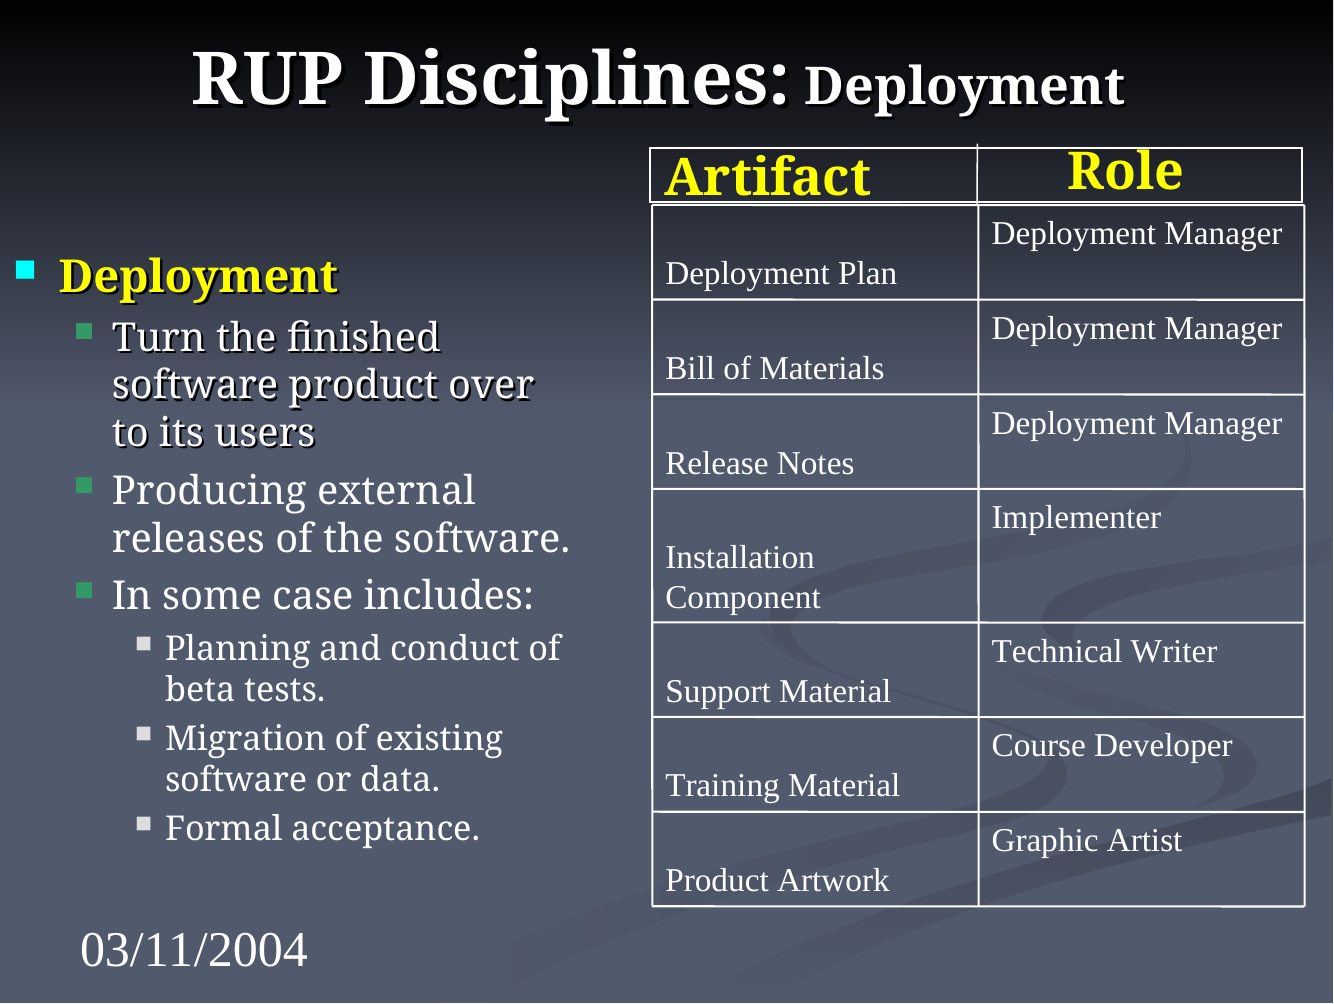

# RUP Disciplines: Deployment
Role
Artifact
Deployment Plan
Deployment Manager
Bill of Materials
Deployment Manager
Release Notes
Deployment Manager
Installation Component
Implementer
Support Material
Technical Writer
Training Material
Course Developer
Product Artwork
Graphic Artist
Deployment
Turn the finished software product over to its users
Producing external releases of the software.
In some case includes:
Planning and conduct of beta tests.
Migration of existing software or data.
Formal acceptance.
03/11/2004